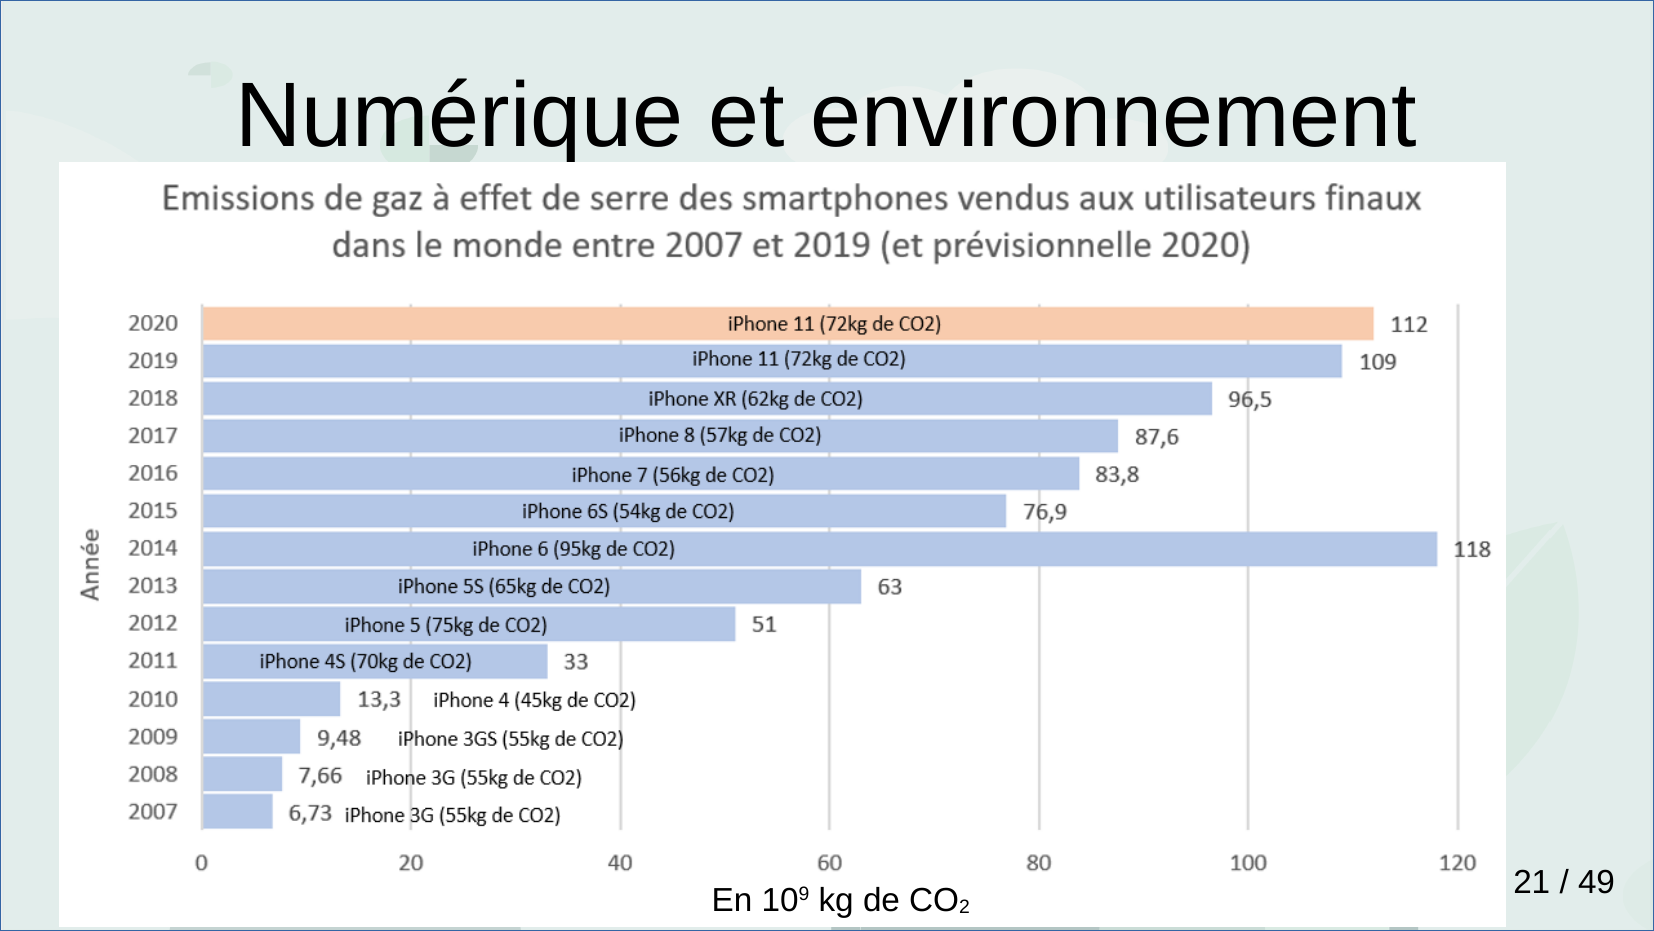

# Numérique et environnement
Activité 1
En 109 kg de CO2